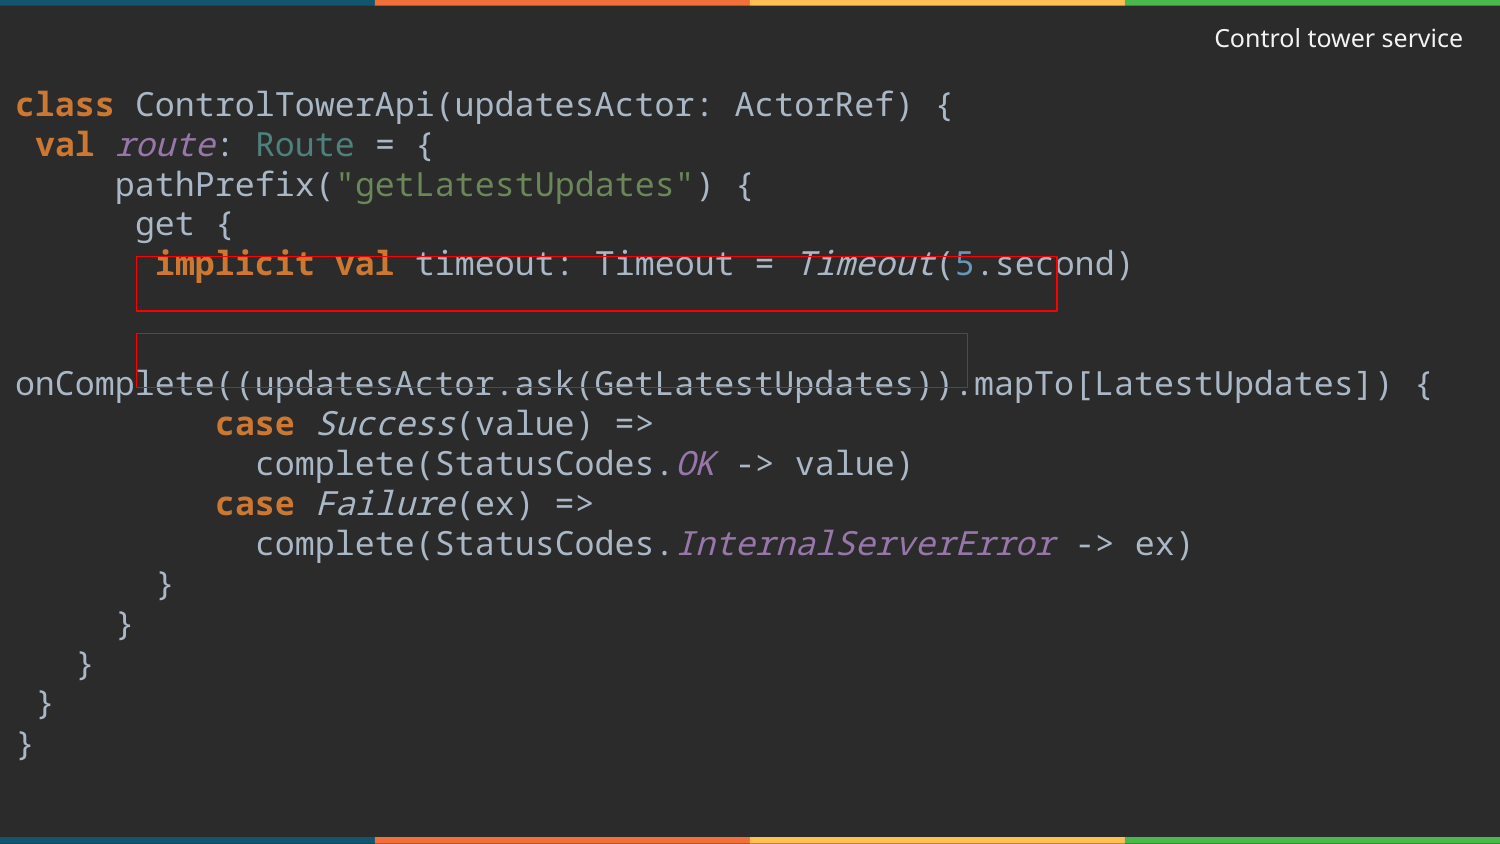

class ControlTowerApi(updatesActor: ActorRef) {
 val route: Route = {
 pathPrefix("getLatestUpdates") {
 get {
 implicit val timeout: Timeout = Timeout(5.second)
 onComplete((updatesActor.ask(GetLatestUpdates)).mapTo[LatestUpdates]) {
 case Success(value) =>
 complete(StatusCodes.OK -> value)
 case Failure(ex) =>
 complete(StatusCodes.InternalServerError -> ex)
 }
 }
 }
 }
}
Control tower service